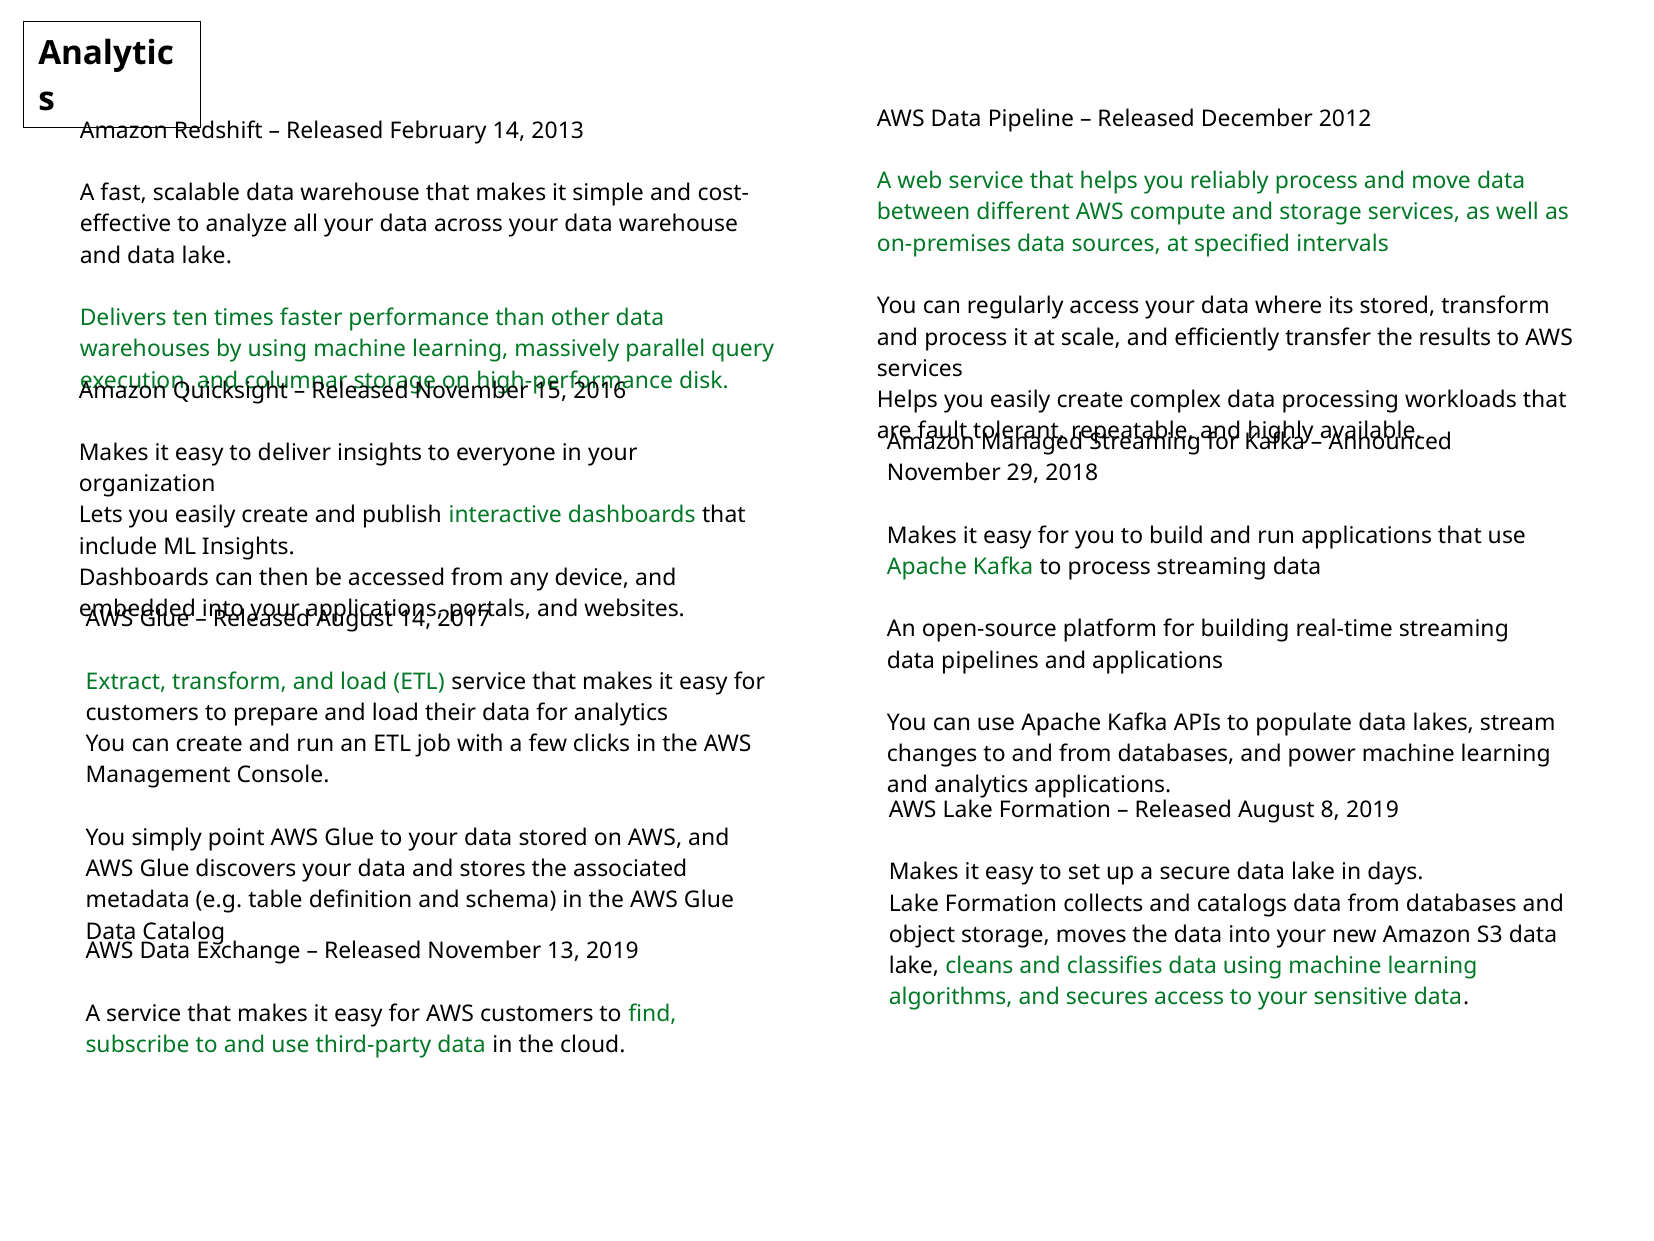

Analytics
AWS Data Pipeline – Released December 2012
A web service that helps you reliably process and move data between different AWS compute and storage services, as well as on-premises data sources, at specified intervals
You can regularly access your data where its stored, transform and process it at scale, and efficiently transfer the results to AWS services
Helps you easily create complex data processing workloads that are fault tolerant, repeatable, and highly available.
Amazon Redshift – Released February 14, 2013
A fast, scalable data warehouse that makes it simple and cost-effective to analyze all your data across your data warehouse and data lake.
Delivers ten times faster performance than other data warehouses by using machine learning, massively parallel query execution, and columnar storage on high-performance disk.
Amazon Quicksight – Released November 15, 2016
Makes it easy to deliver insights to everyone in your organization
Lets you easily create and publish interactive dashboards that include ML Insights.
Dashboards can then be accessed from any device, and embedded into your applications, portals, and websites.
Amazon Managed Streaming for Kafka – Announced November 29, 2018
Makes it easy for you to build and run applications that use Apache Kafka to process streaming data
An open-source platform for building real-time streaming data pipelines and applications
You can use Apache Kafka APIs to populate data lakes, stream changes to and from databases, and power machine learning and analytics applications.
AWS Glue – Released August 14, 2017
Extract, transform, and load (ETL) service that makes it easy for customers to prepare and load their data for analytics
You can create and run an ETL job with a few clicks in the AWS Management Console.
You simply point AWS Glue to your data stored on AWS, and AWS Glue discovers your data and stores the associated metadata (e.g. table definition and schema) in the AWS Glue Data Catalog
AWS Lake Formation – Released August 8, 2019
Makes it easy to set up a secure data lake in days.
Lake Formation collects and catalogs data from databases and object storage, moves the data into your new Amazon S3 data lake, cleans and classifies data using machine learning algorithms, and secures access to your sensitive data.
AWS Data Exchange – Released November 13, 2019
A service that makes it easy for AWS customers to find, subscribe to and use third-party data in the cloud.